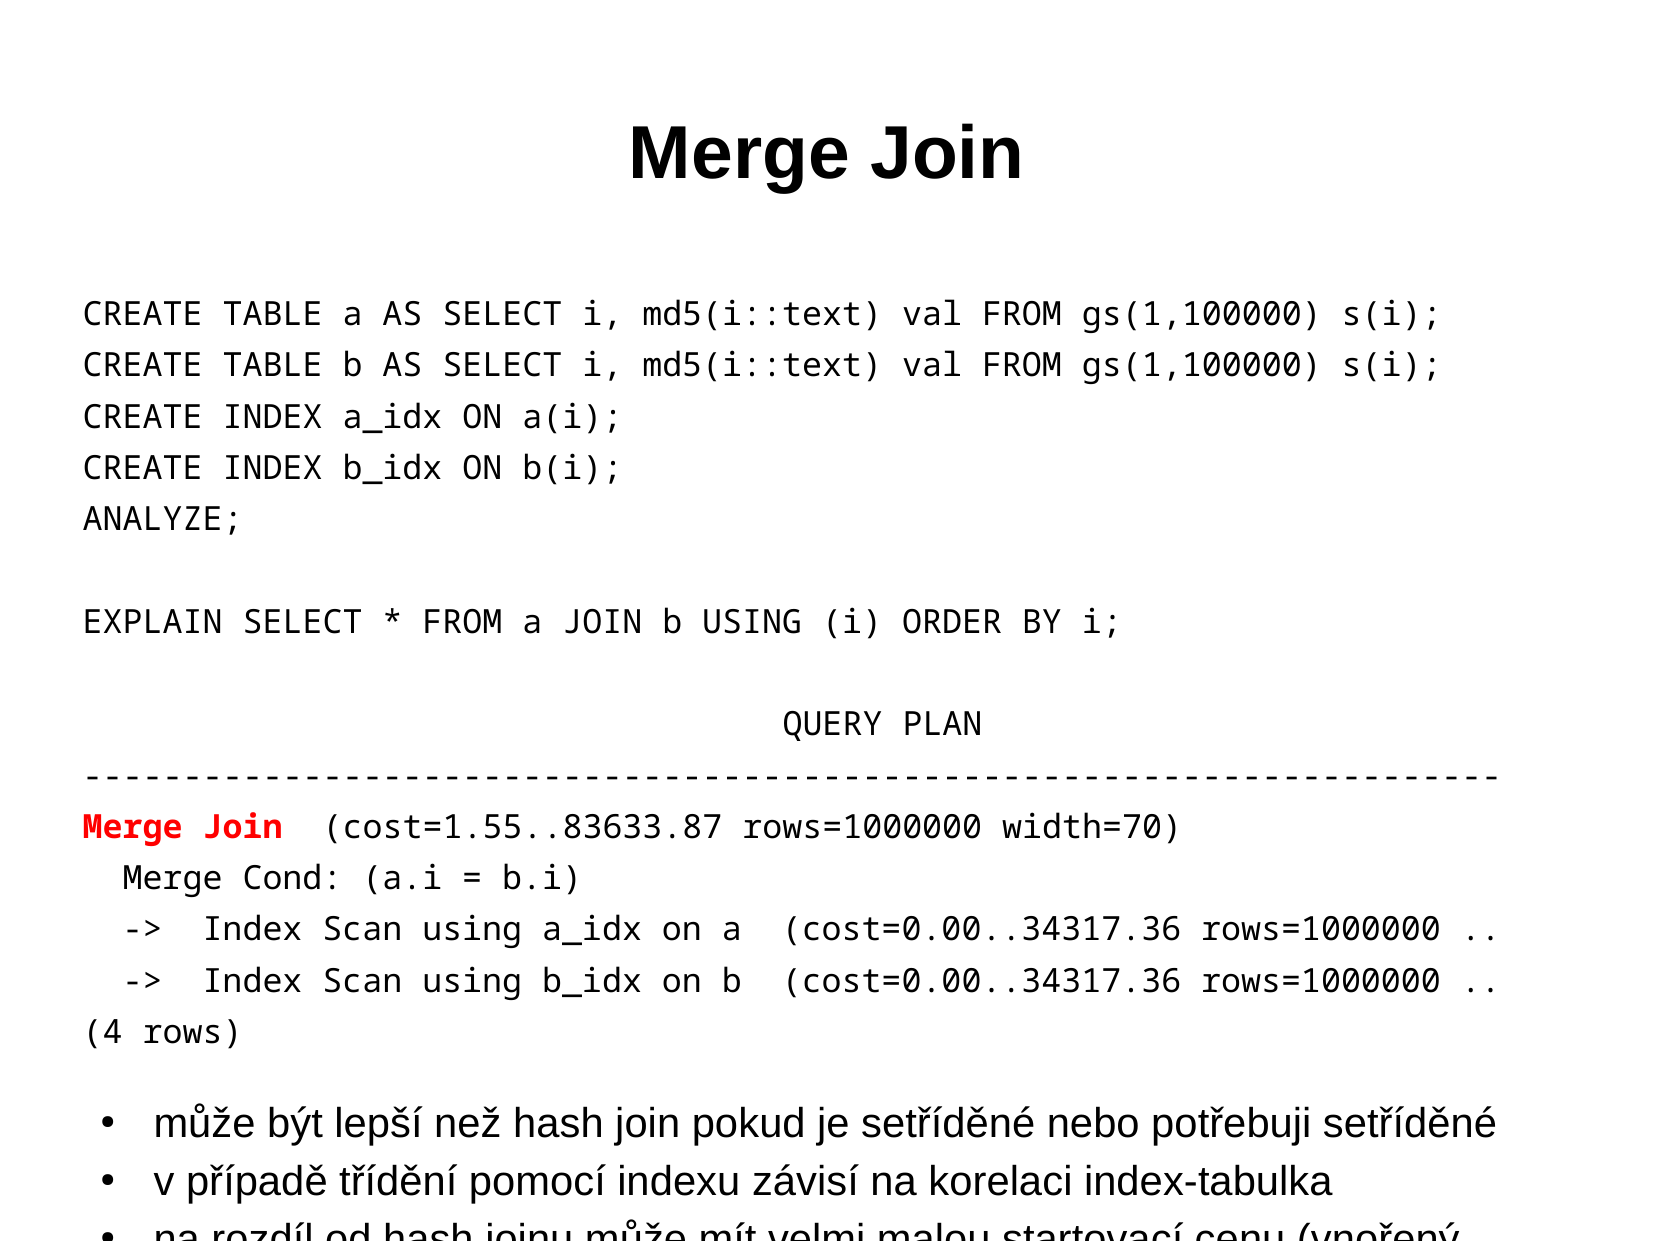

# Merge Join
CREATE TABLE a AS SELECT i, md5(i::text) val FROM gs(1,100000) s(i);
CREATE TABLE b AS SELECT i, md5(i::text) val FROM gs(1,100000) s(i);
CREATE INDEX a_idx ON a(i);
CREATE INDEX b_idx ON b(i);
ANALYZE;
EXPLAIN SELECT * FROM a JOIN b USING (i) ORDER BY i;
 QUERY PLAN
-----------------------------------------------------------------------
Merge Join (cost=1.55..83633.87 rows=1000000 width=70)
 Merge Cond: (a.i = b.i)
 -> Index Scan using a_idx on a (cost=0.00..34317.36 rows=1000000 ..
 -> Index Scan using b_idx on b (cost=0.00..34317.36 rows=1000000 ..
(4 rows)
může být lepší než hash join pokud je setříděné nebo potřebuji setříděné
v případě třídění pomocí indexu závisí na korelaci index-tabulka
na rozdíl od hash joinu může mít velmi malou startovací cenu (vnořený index), což je výhodné pokud je třeba jenom pár prvních řádek (LIMIT)